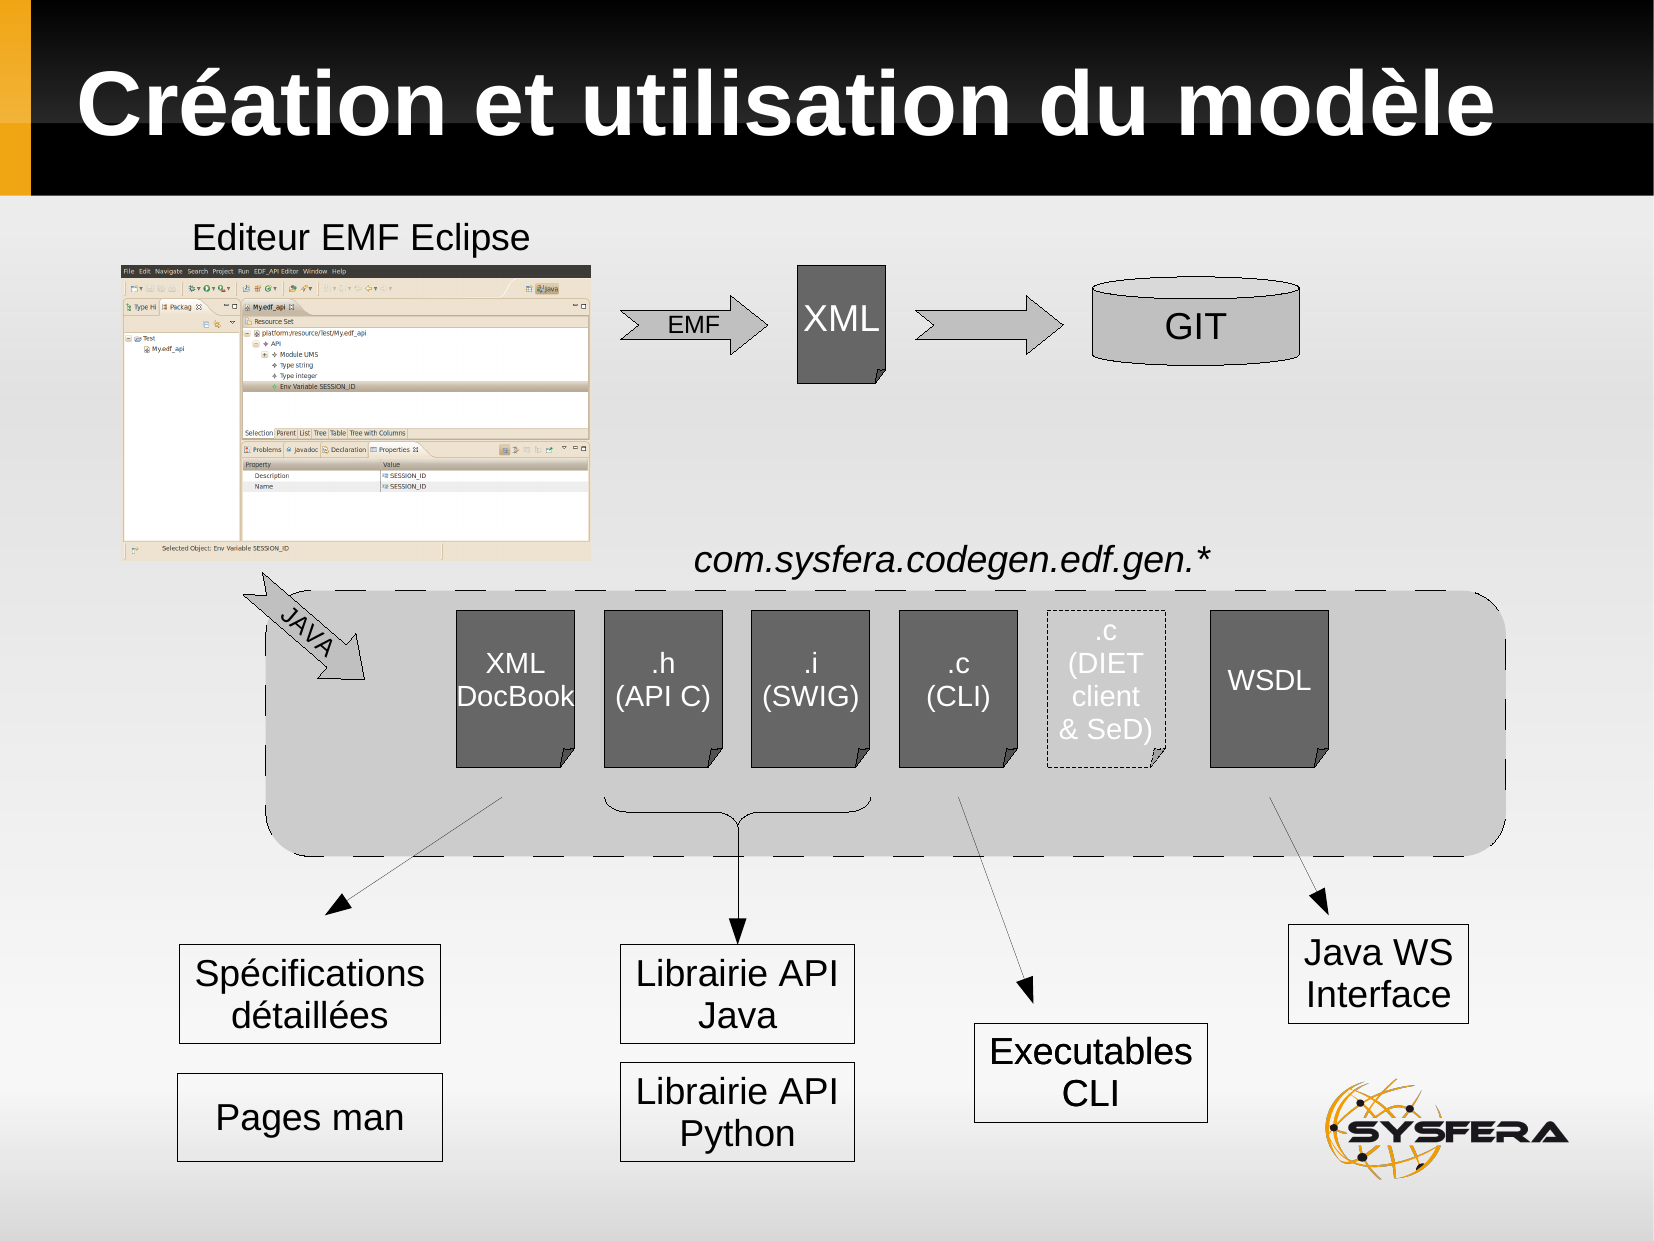

# Création et utilisation du modèle
Editeur EMF Eclipse
XML
GIT
EMF
com.sysfera.codegen.edf.gen.*
JAVA
XML
DocBook
.h
(API C)
.i
(SWIG)
.c
(CLI)
.c
(DIET
client
& SeD)
WSDL
Java WS
Interface
Spécifications
détaillées
Librairie API
Java
Executables
CLI
Executables
CLI
Librairie API
Python
Pages man